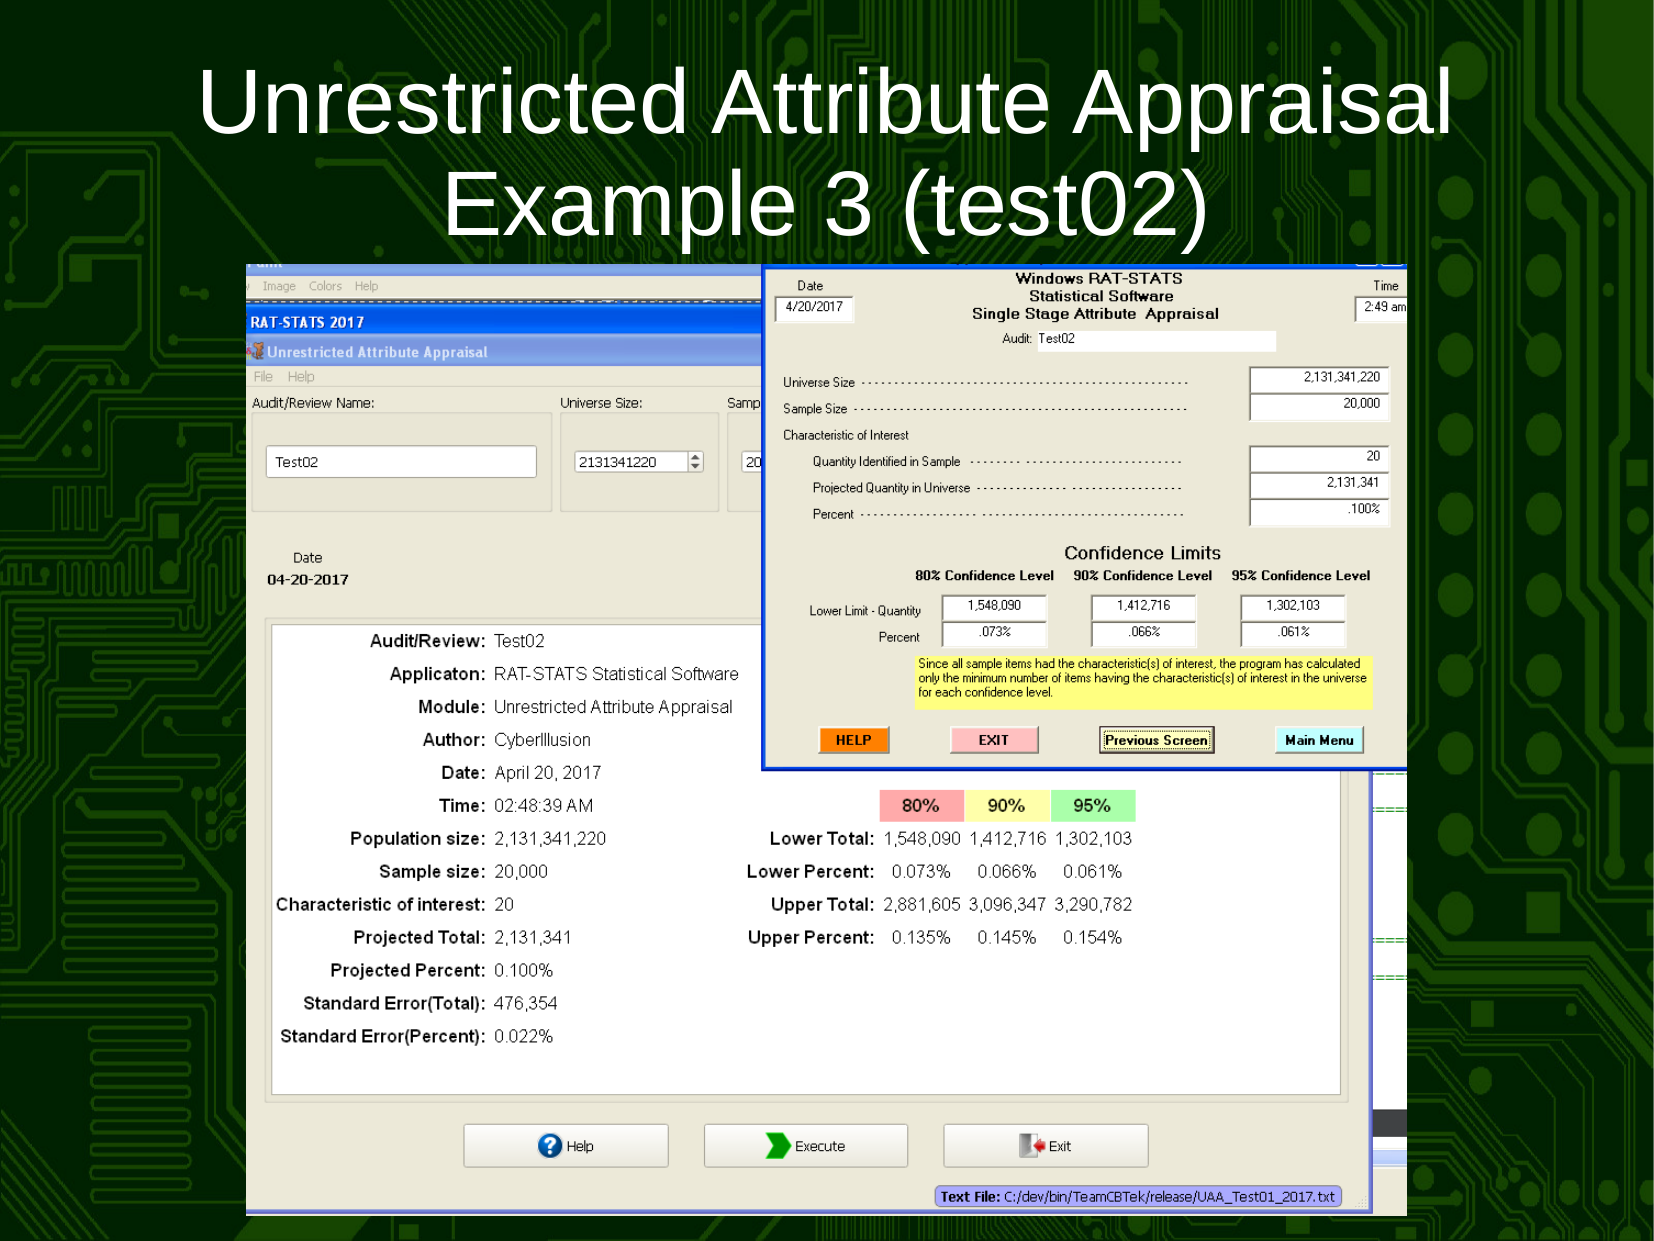

# Unrestricted Attribute Appraisal Example 3 (test02)